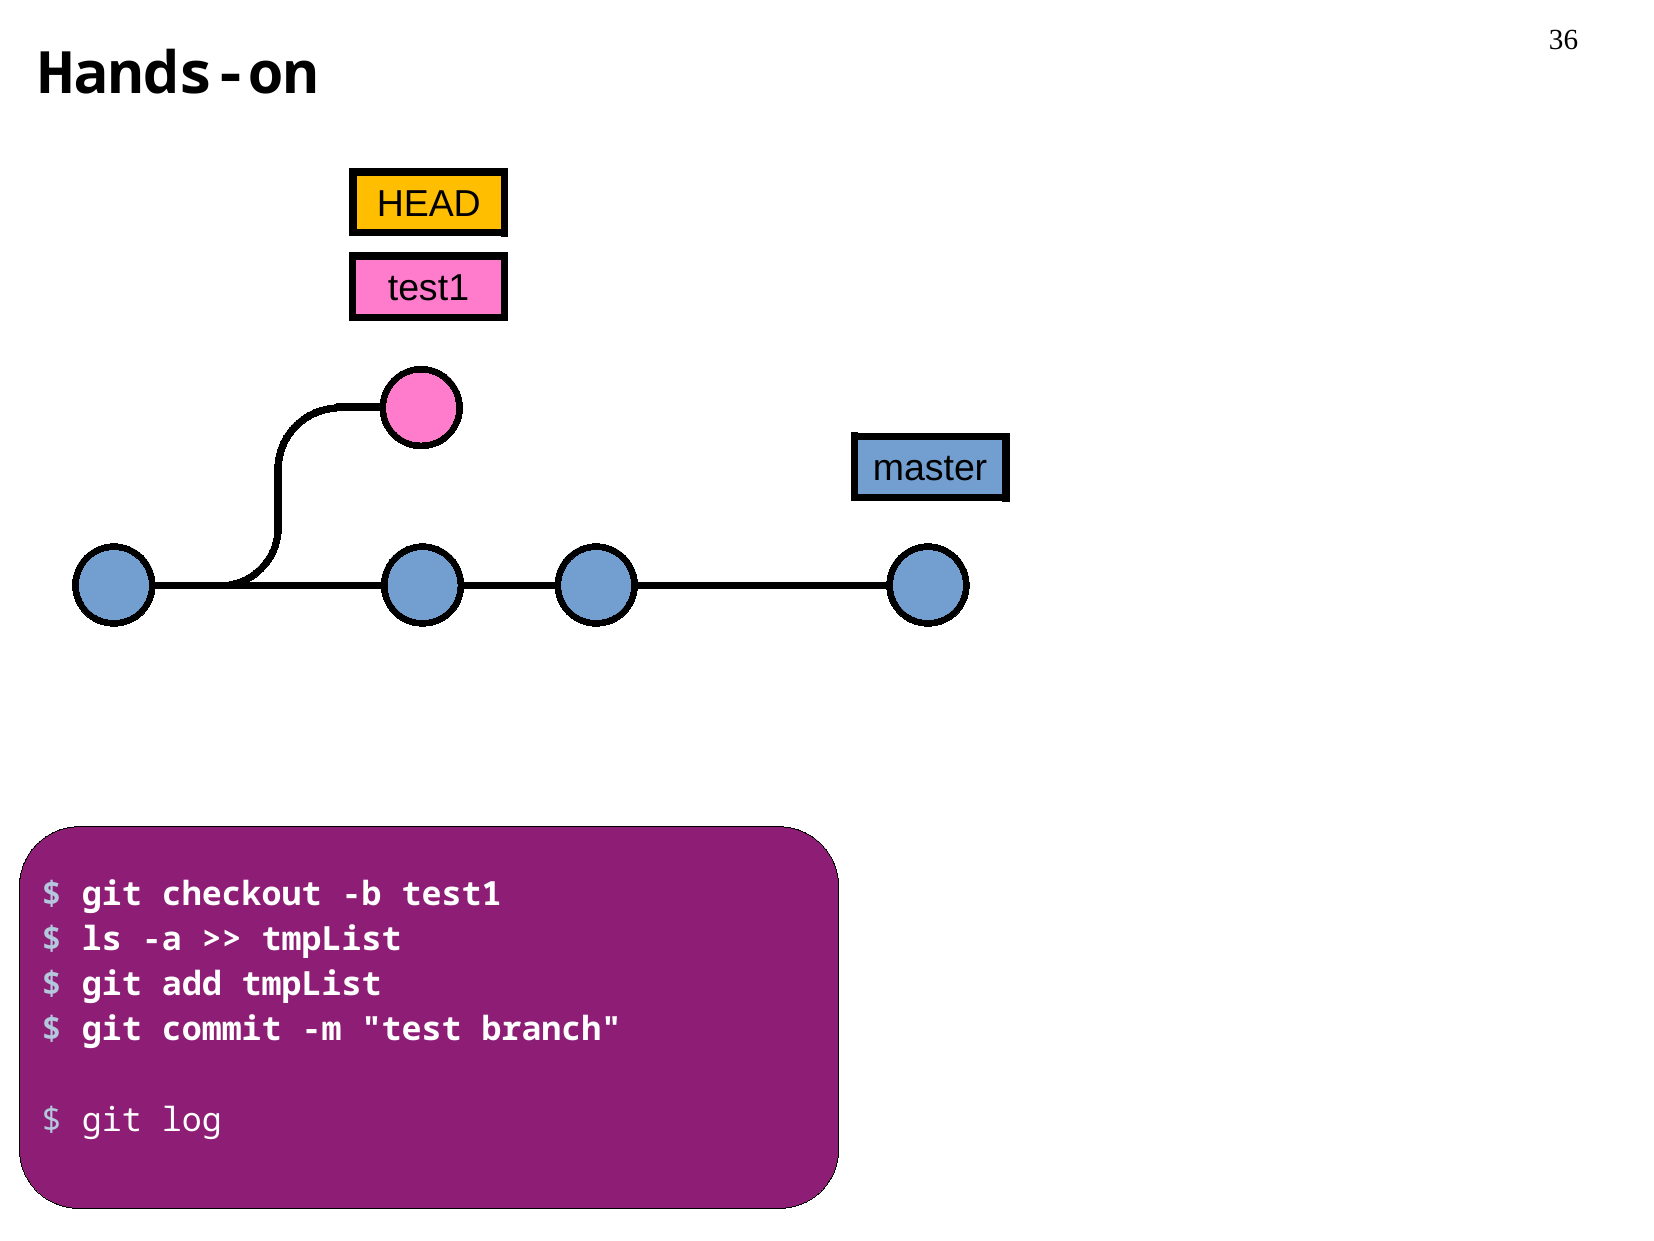

36
Hands-on
HEAD
test1
master
$ git checkout -b test1
$ ls -a >> tmpList
$ git add tmpList
$ git commit -m "test branch"
$ git log